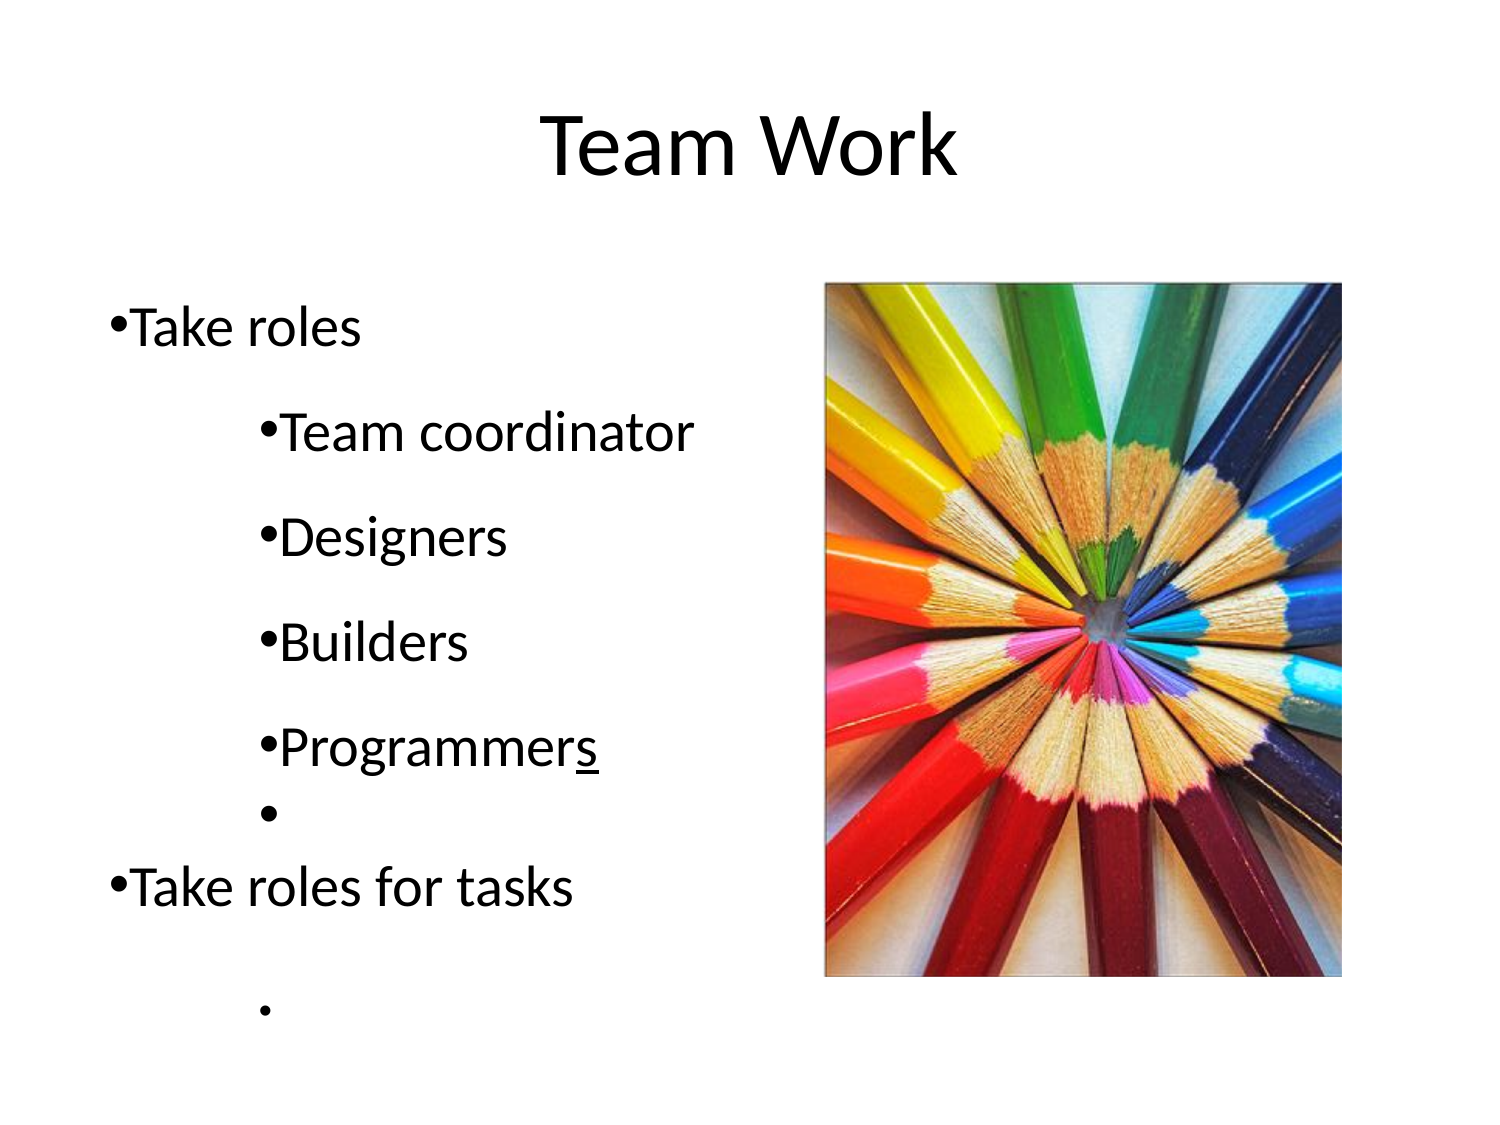

# Team Work
Take roles
Team coordinator
Designers
Builders
Programmers
Take roles for tasks